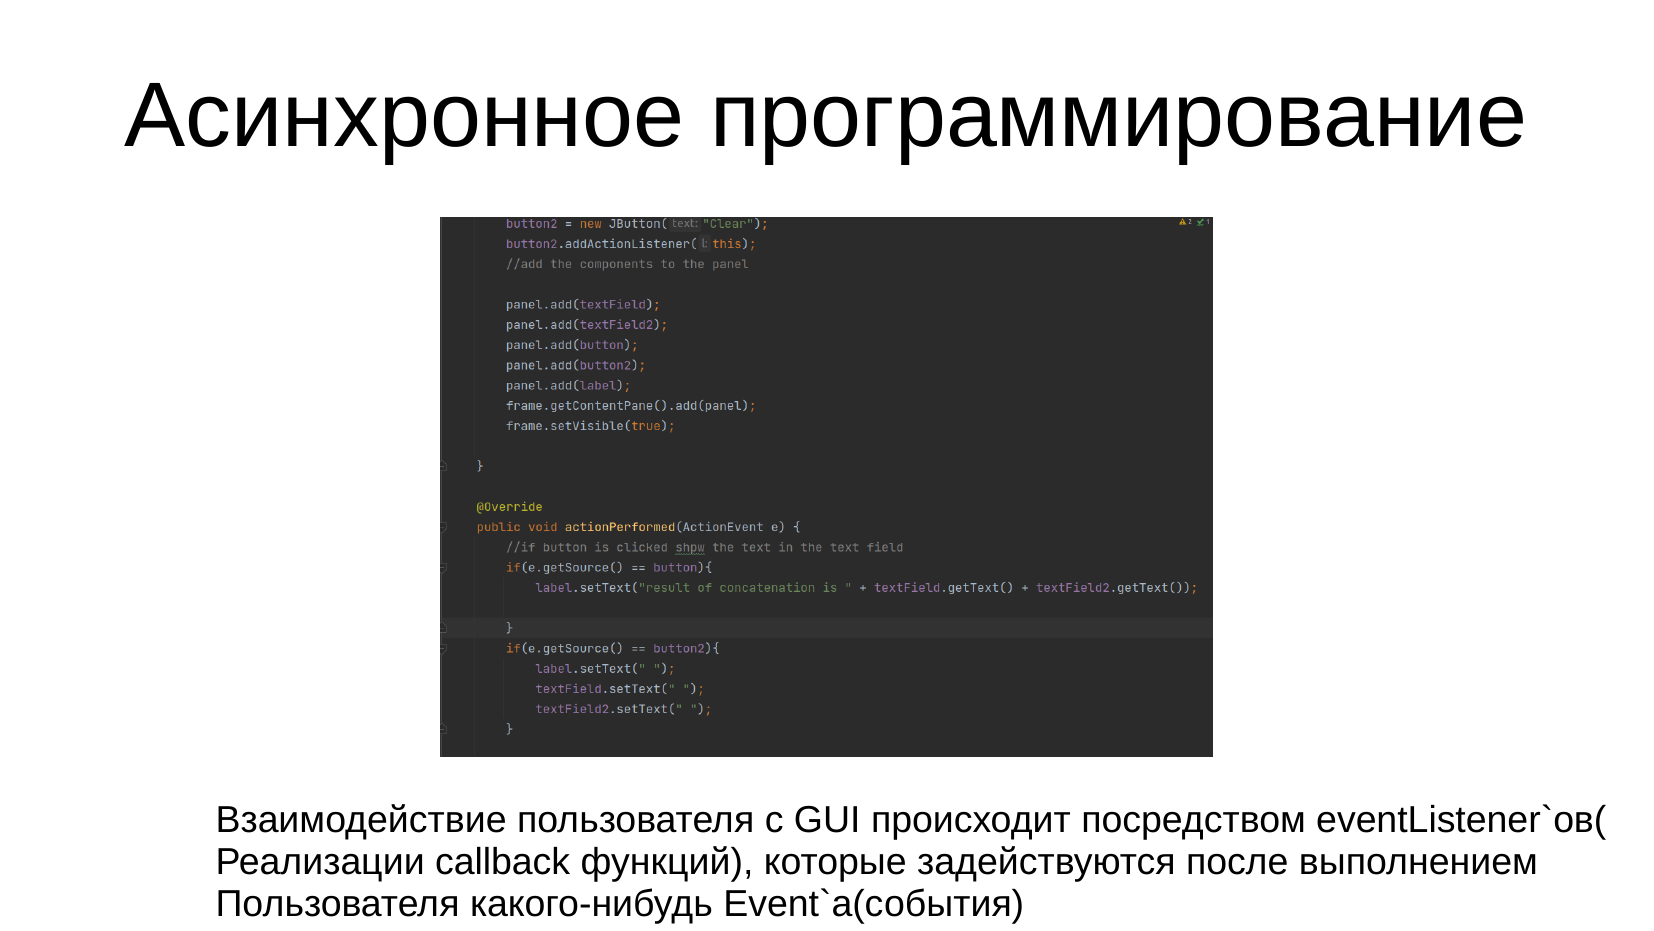

# Асинхронное программирование
Взаимодействие пользователя с GUI происходит посредством eventListener`ов(
Реализации callback функций), которые задействуются после выполнением
Пользователя какого-нибудь Event`a(события)